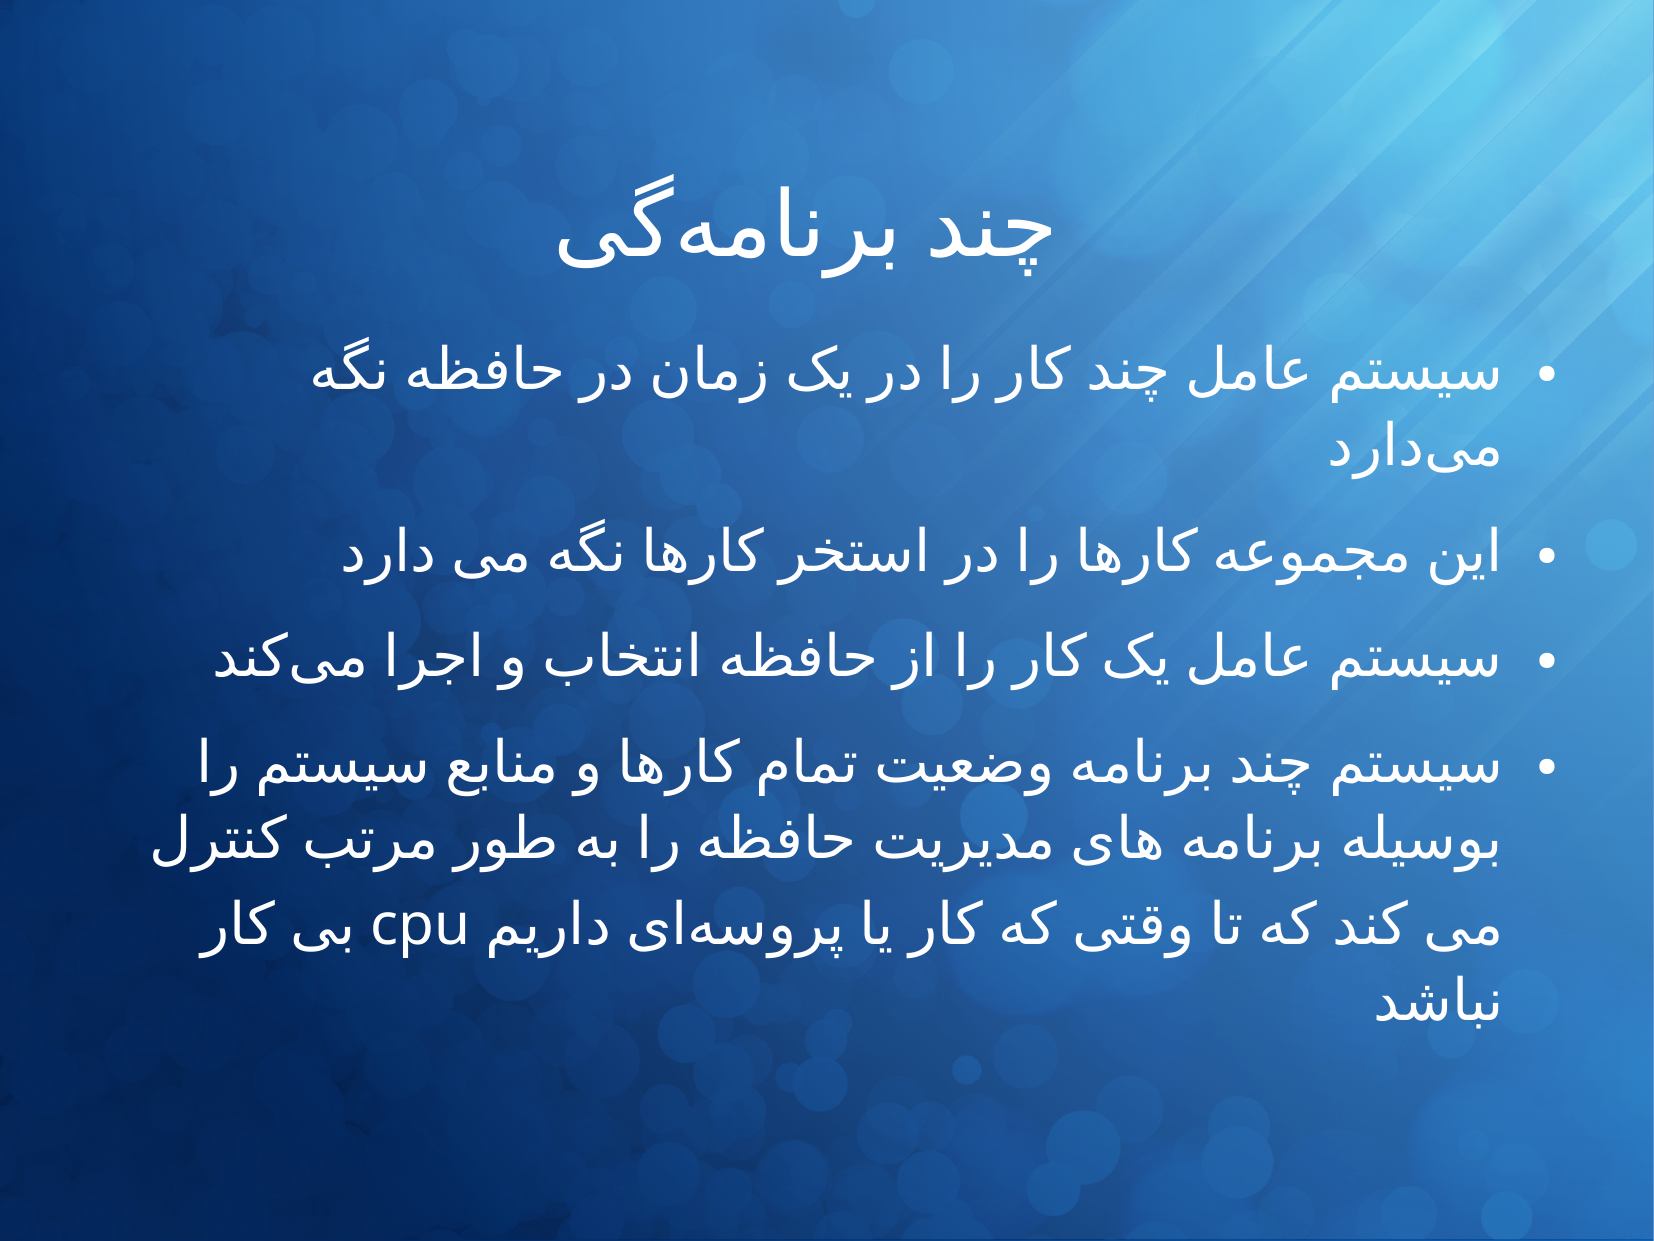

# چند برنامه‌گی
سیستم عامل چند کار را در یک زمان در حافظه نگه می‌دارد
این مجموعه کارها را در استخر کارها نگه می دارد
سیستم عامل یک کار را از حافظه انتخاب و اجرا می‌کند
سیستم چند برنامه وضعیت تمام کارها و منابع سیستم را بوسیله برنامه های مدیریت حافظه را به طور مرتب کنترل می کند که تا وقتی که کار یا پروسه‌ای داریم cpu بی کار نباشد